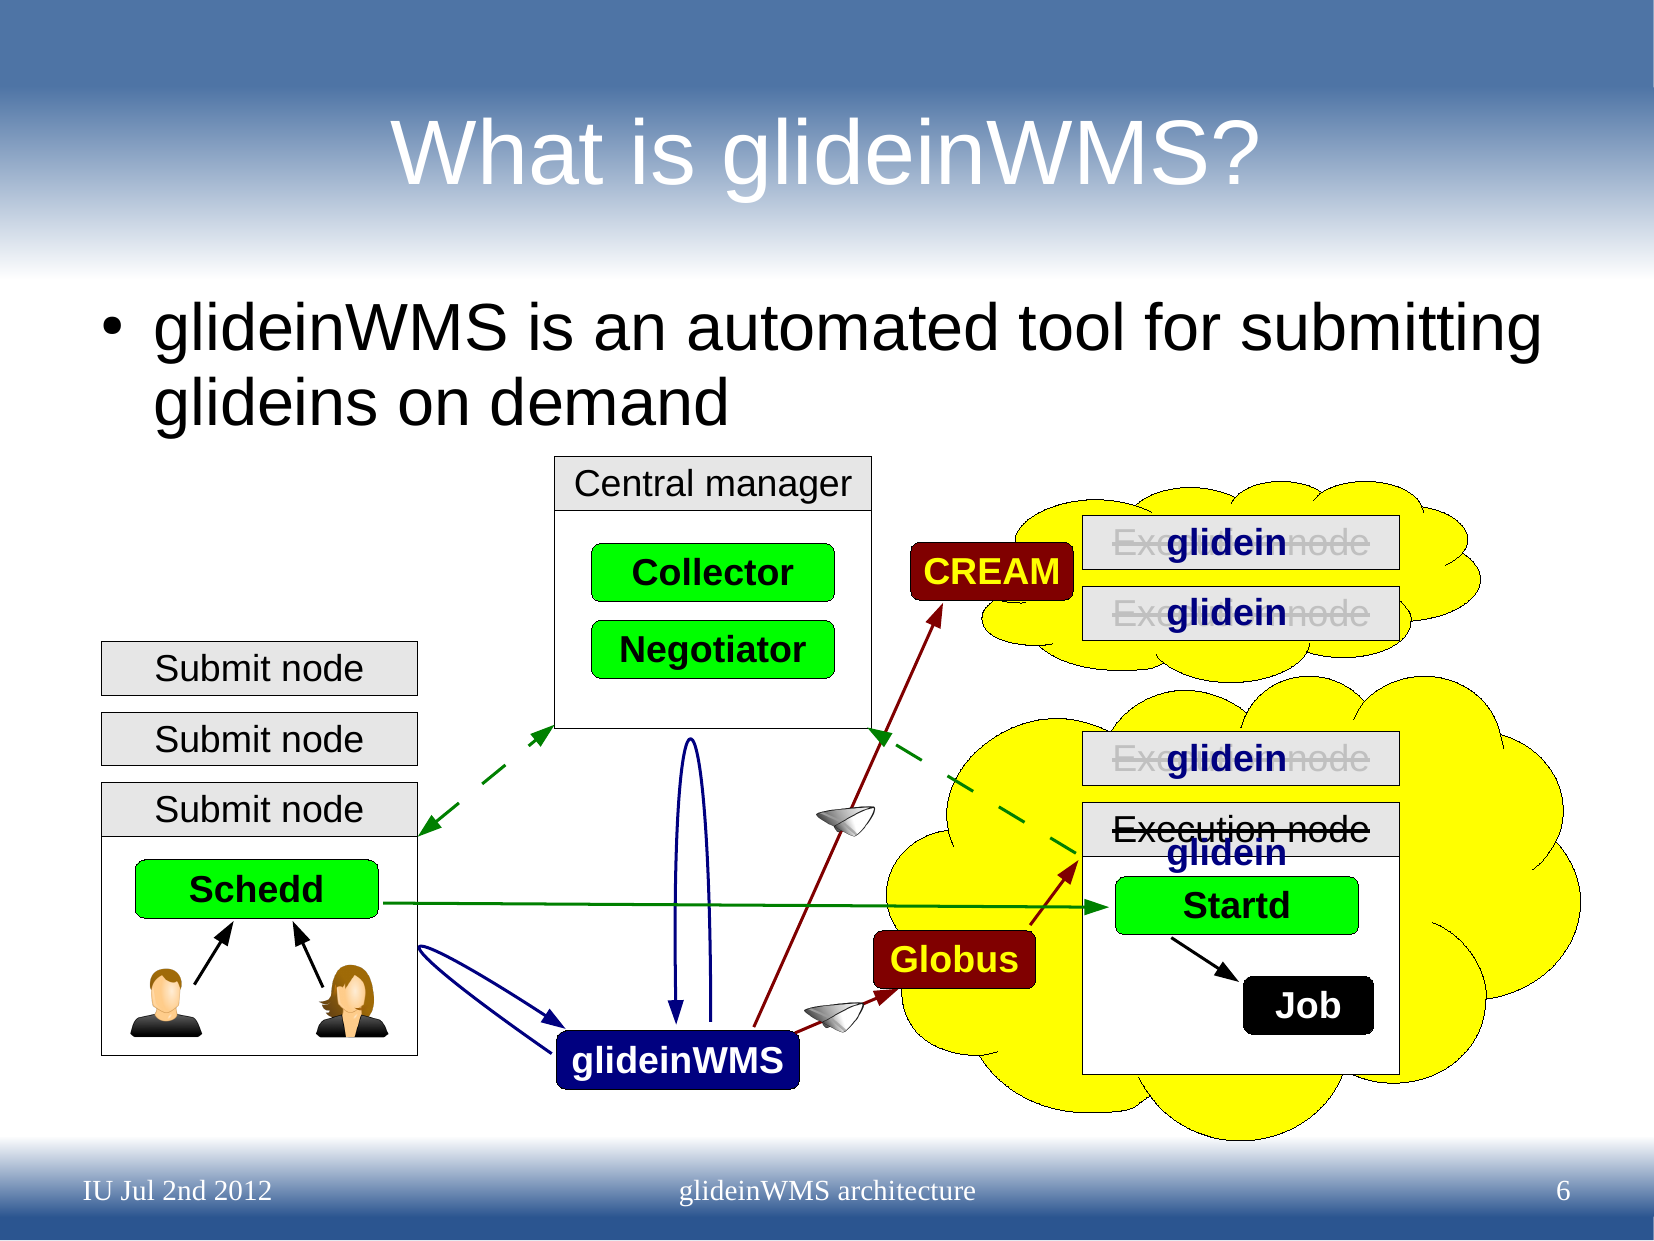

# What is glideinWMS?
glideinWMS is an automated tool for submitting glideins on demand
Central manager
glidein
Execution node
CREAM
Collector
glidein
Execution node
Negotiator
Submit node
Submit node
glidein
Execution node
Submit node
Execution node
glidein
Schedd
Startd
Globus
Globus
Job
glideinWMS
IU Jul 2nd 2012
glideinWMS architecture
6